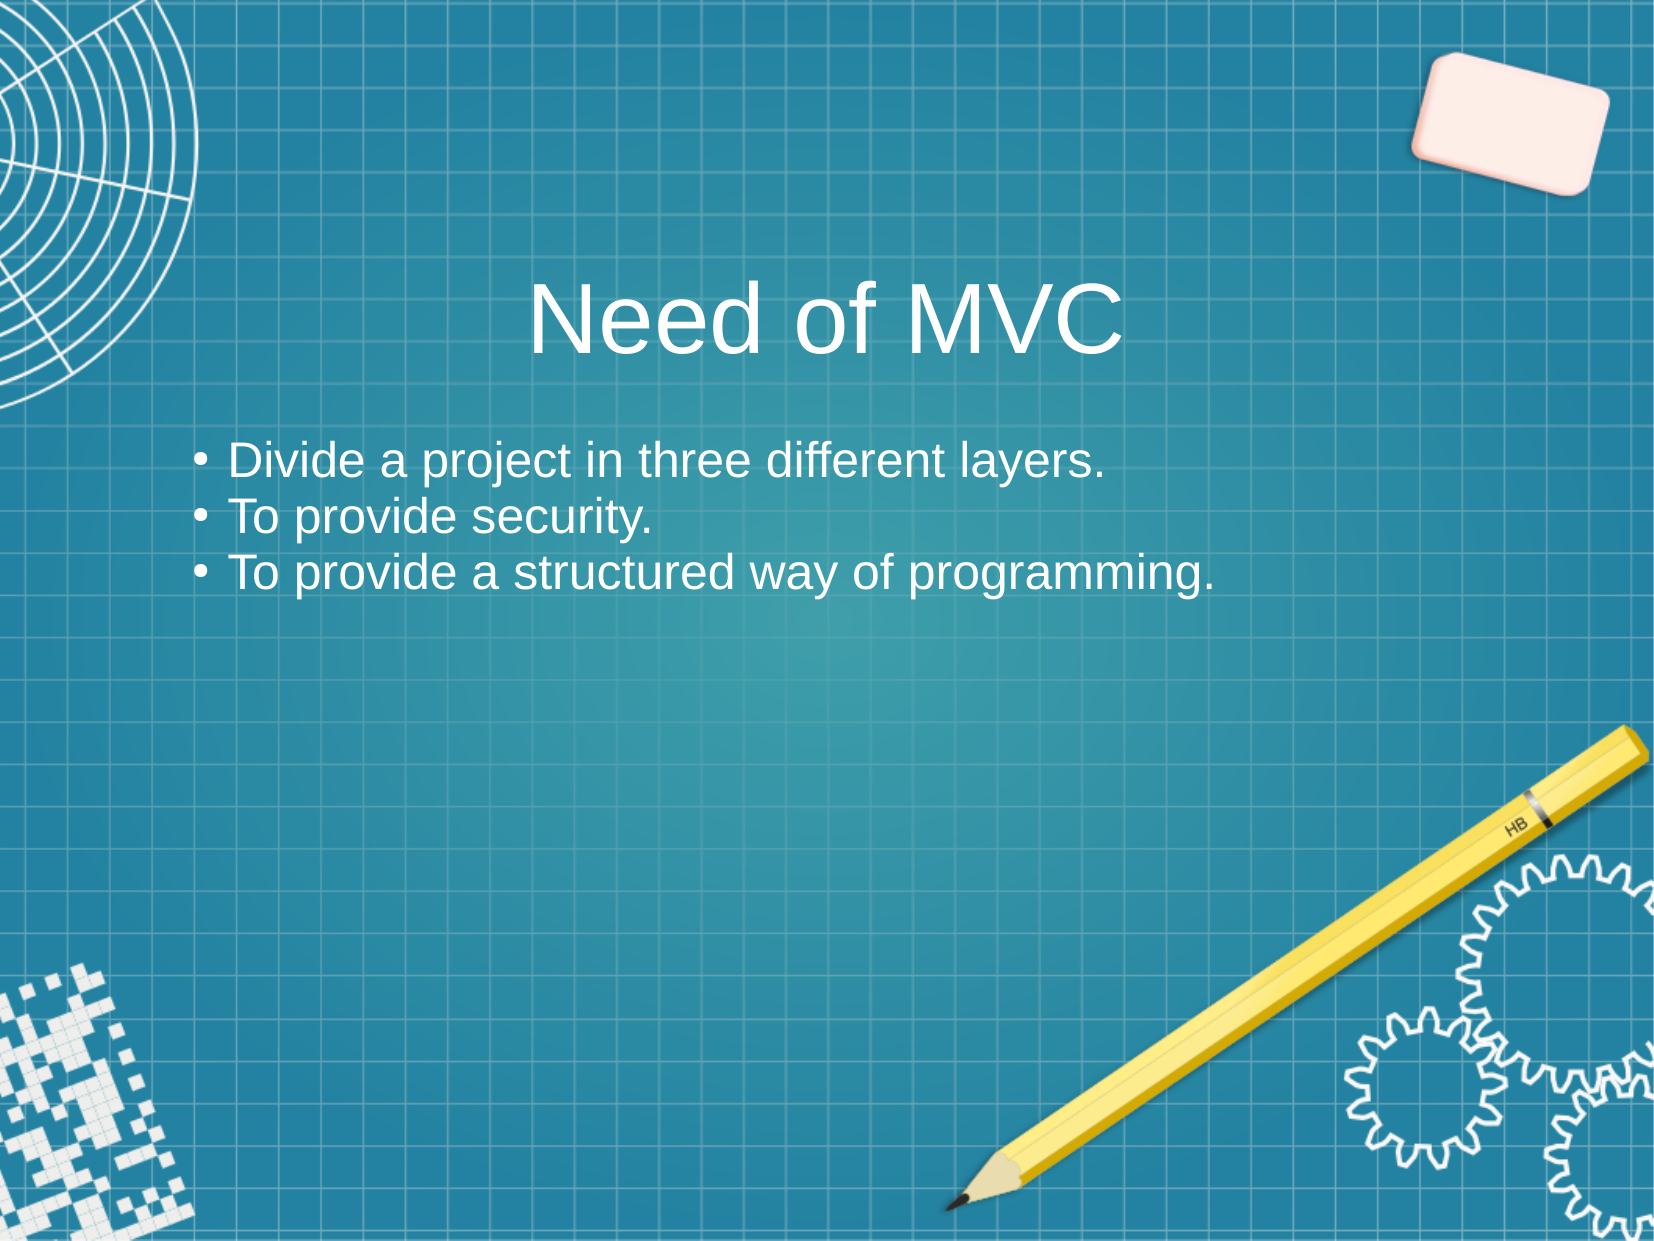

# Need of MVC
Divide a project in three different layers.
To provide security.
To provide a structured way of programming.